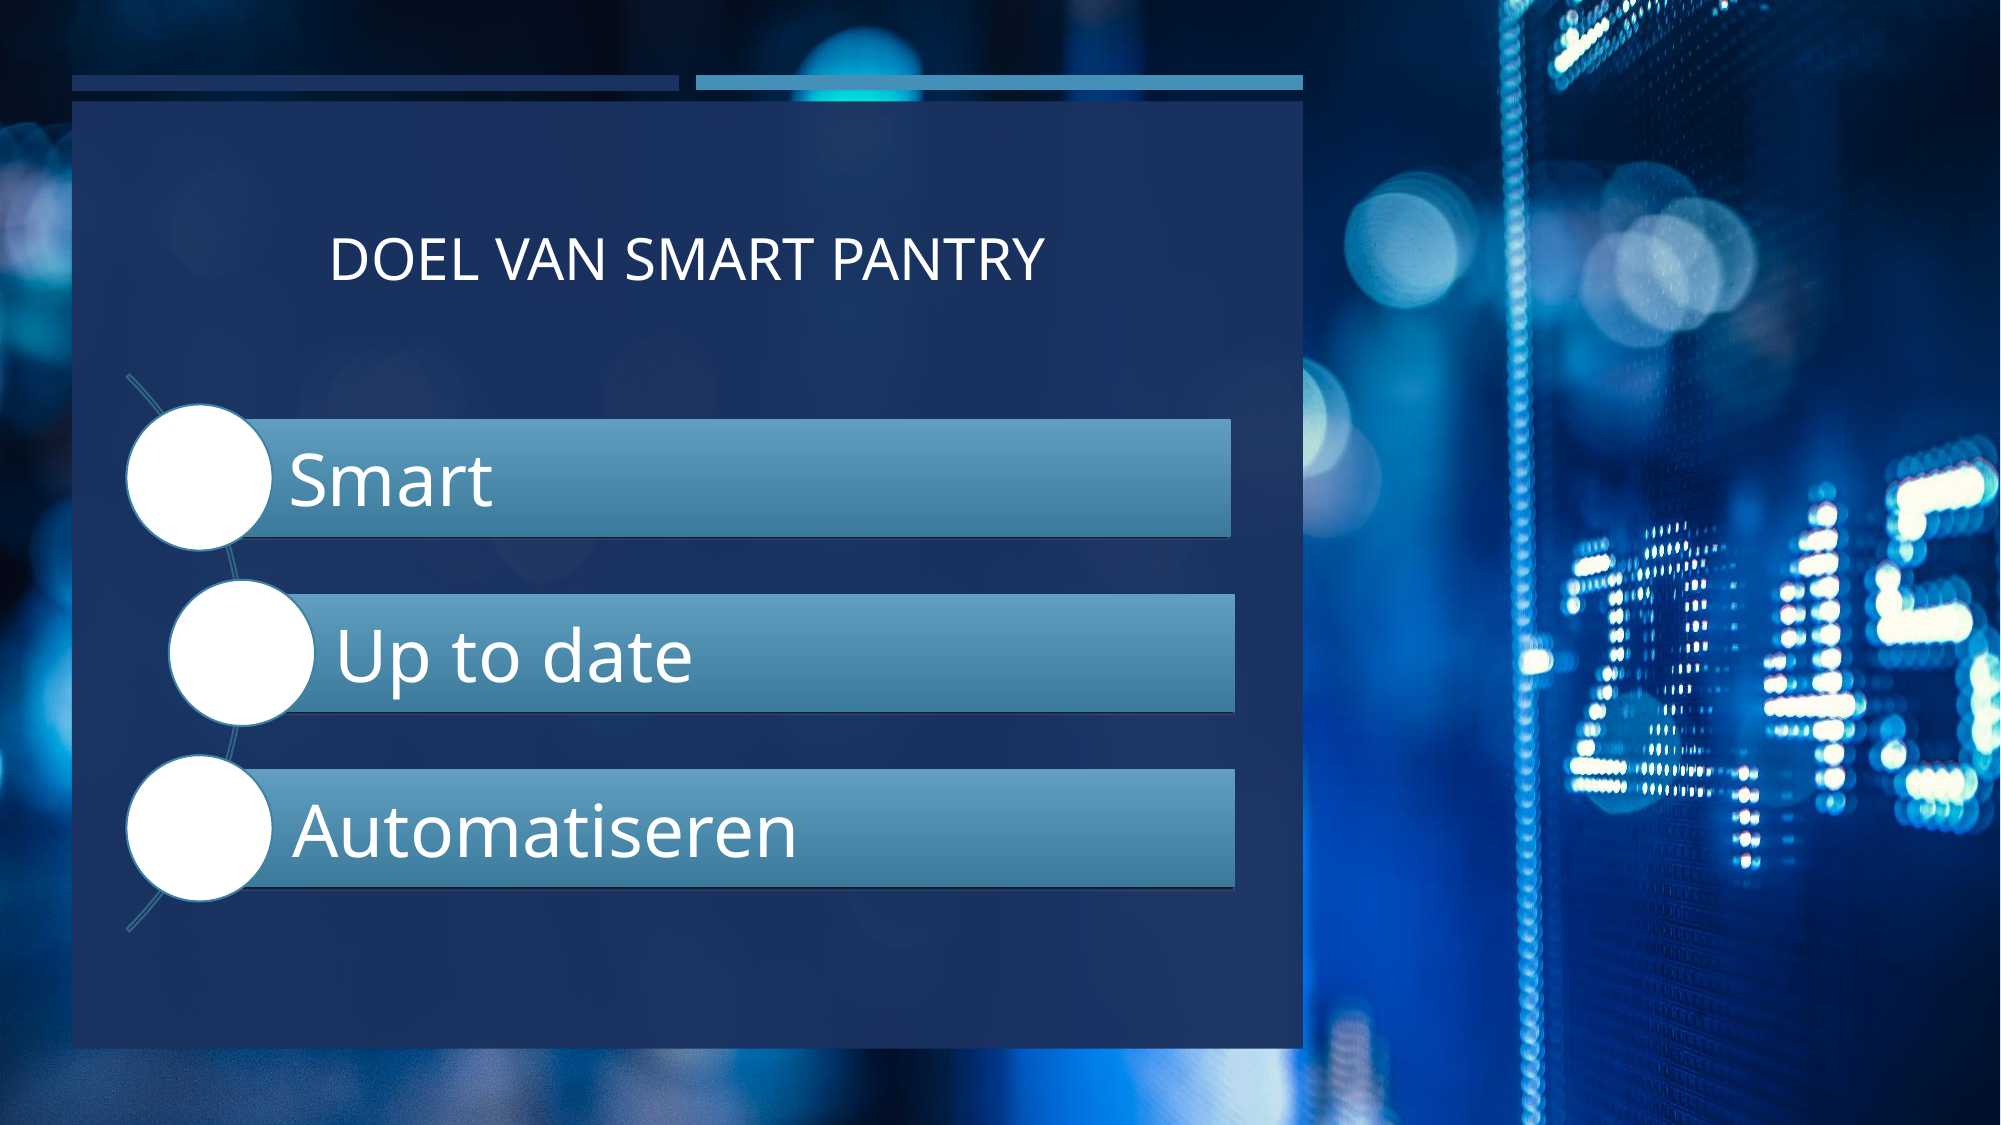

# Doel van smart pantry
Smart
Up to date
Automatiseren